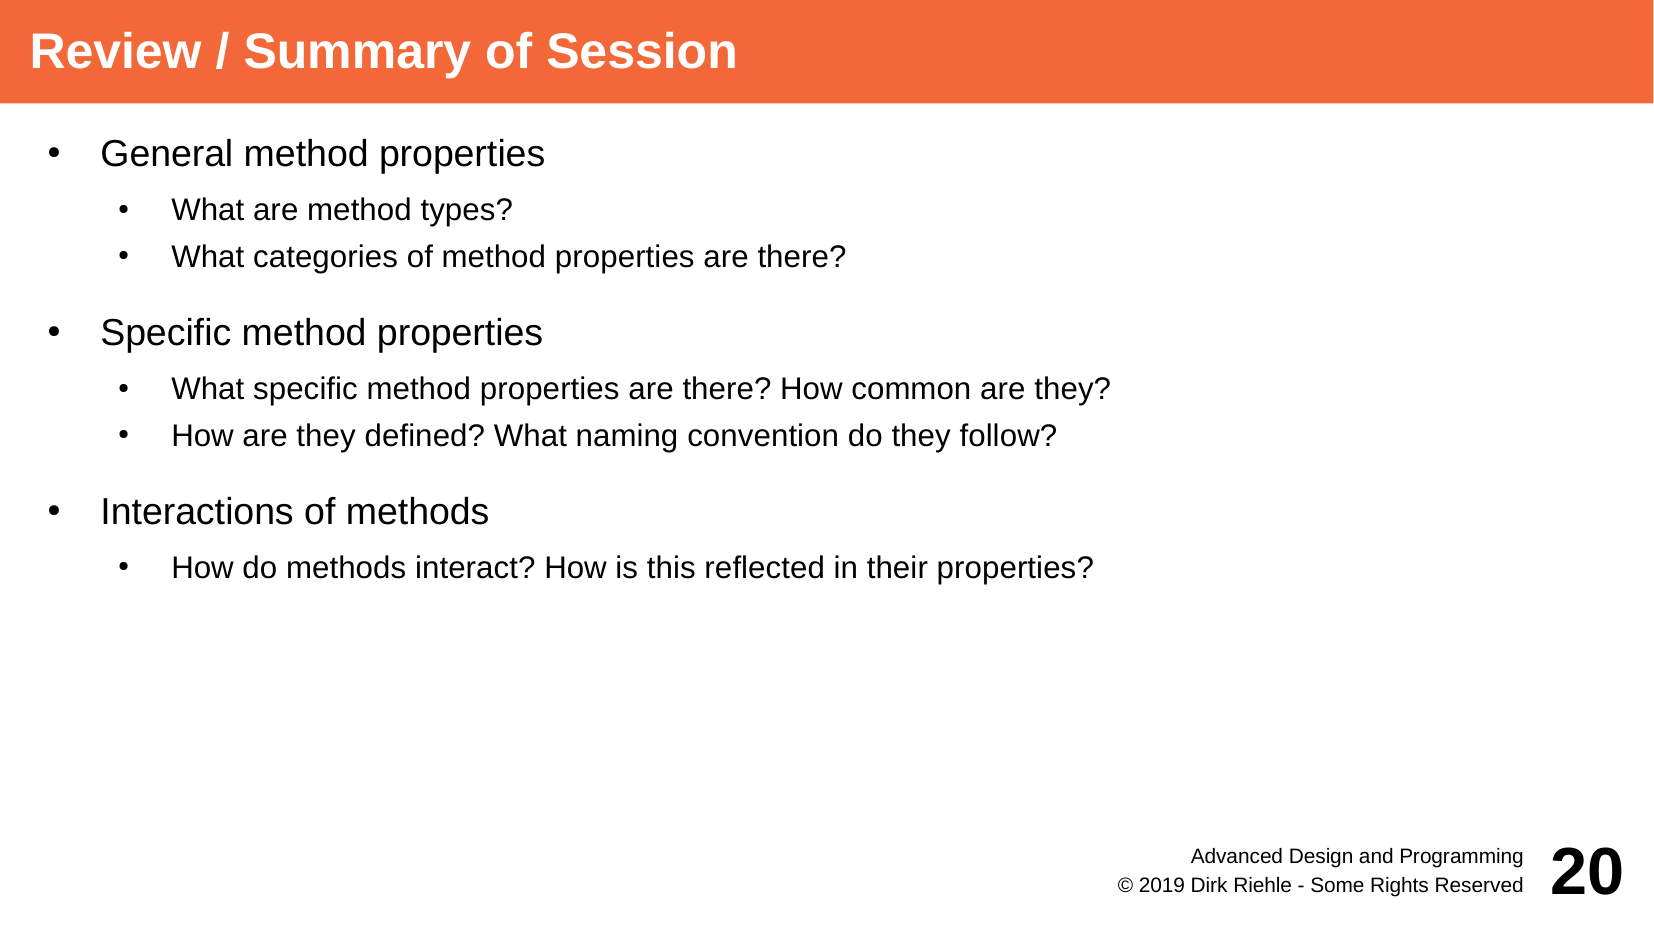

# Review / Summary of Session
General method properties
What are method types?
What categories of method properties are there?
Specific method properties
What specific method properties are there? How common are they?
How are they defined? What naming convention do they follow?
Interactions of methods
How do methods interact? How is this reflected in their properties?
Advanced Design and Programming
20
© 2019 Dirk Riehle - Some Rights Reserved